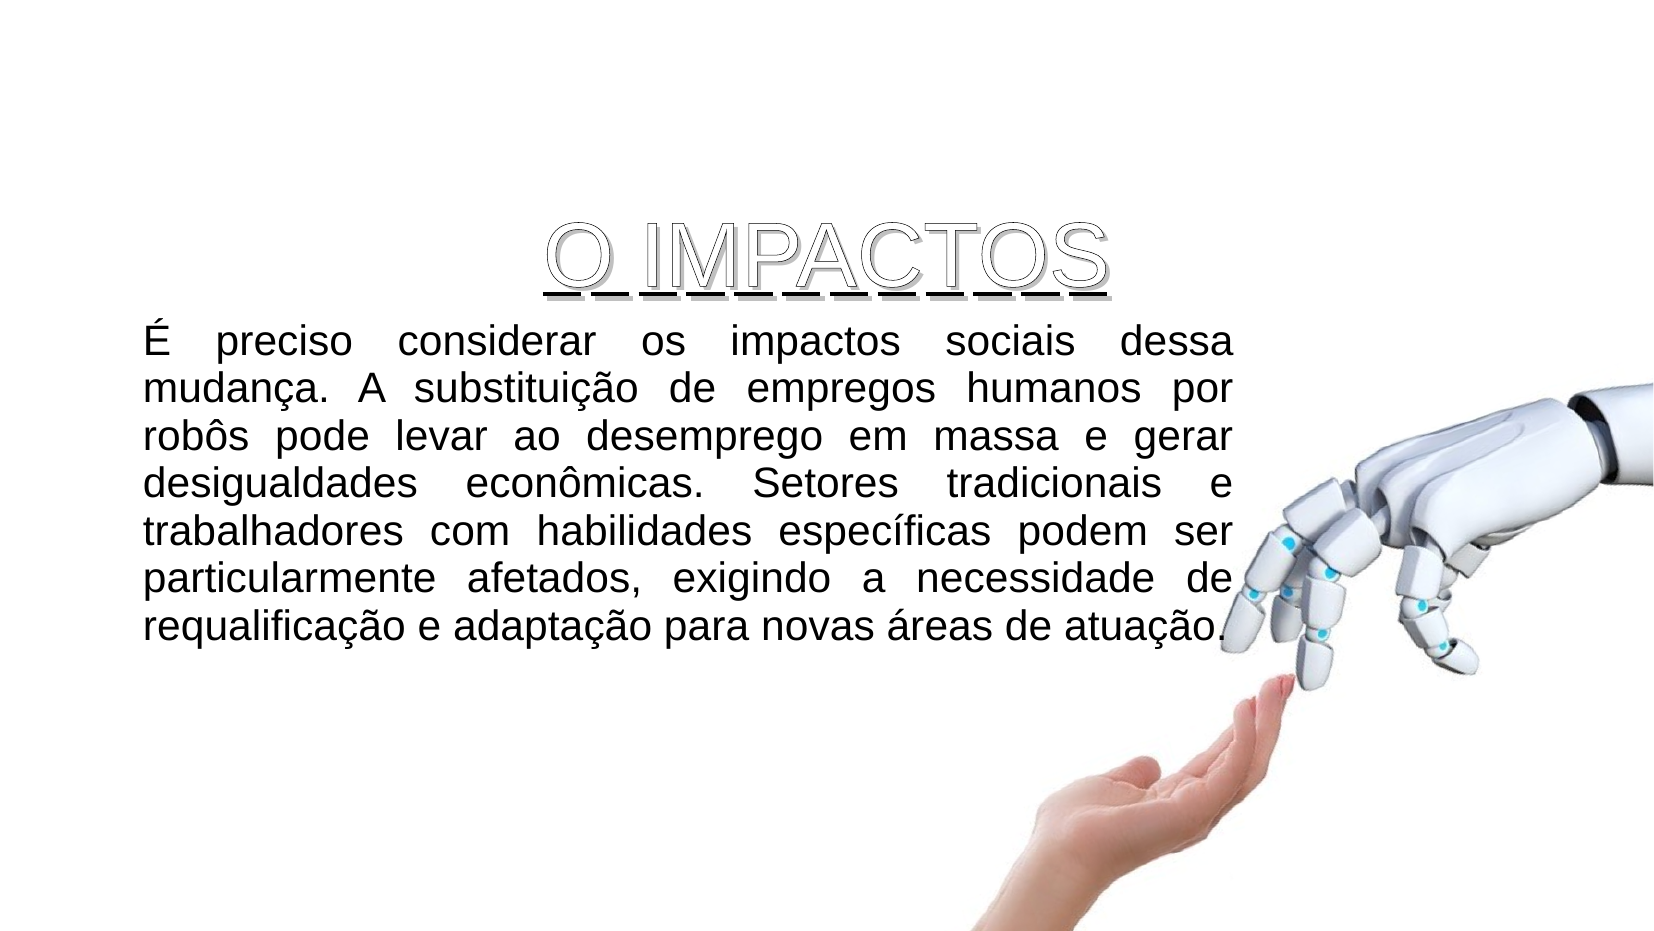

# O impactos
É preciso considerar os impactos sociais dessa mudança. A substituição de empregos humanos por robôs pode levar ao desemprego em massa e gerar desigualdades econômicas. Setores tradicionais e trabalhadores com habilidades específicas podem ser particularmente afetados, exigindo a necessidade de requalificação e adaptação para novas áreas de atuação.